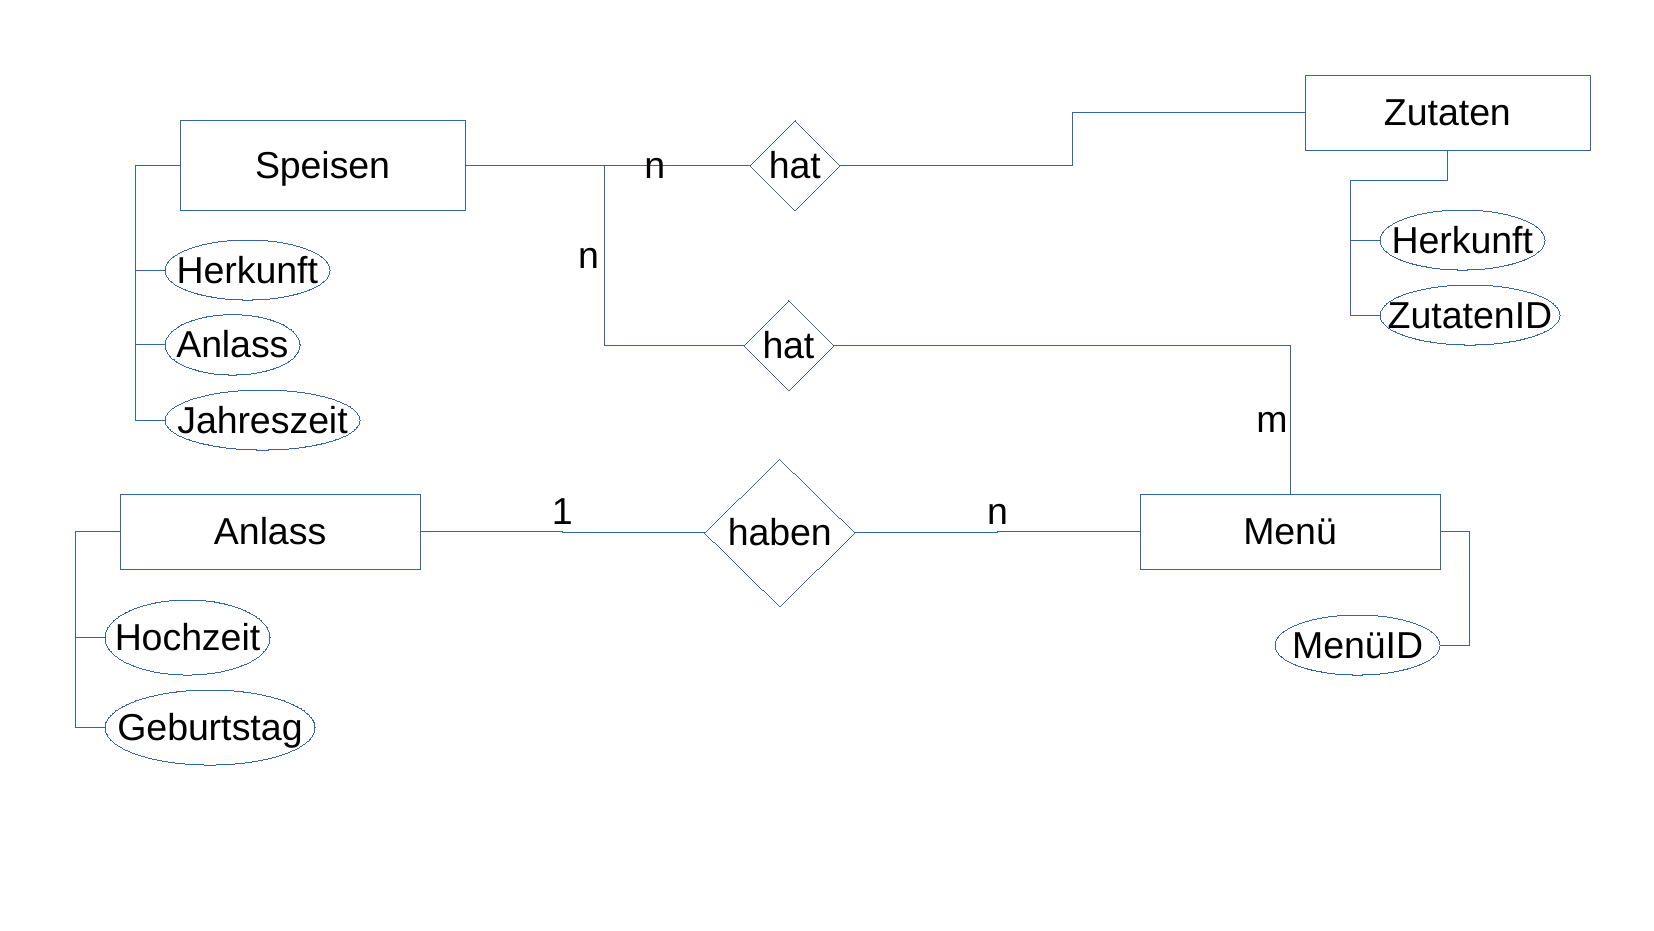

Zutaten
Speisen
hat
Herkunft
Herkunft
ZutatenID
hat
Anlass
Jahreszeit
haben
Anlass
Menü
Hochzeit
MenüID
Geburtstag